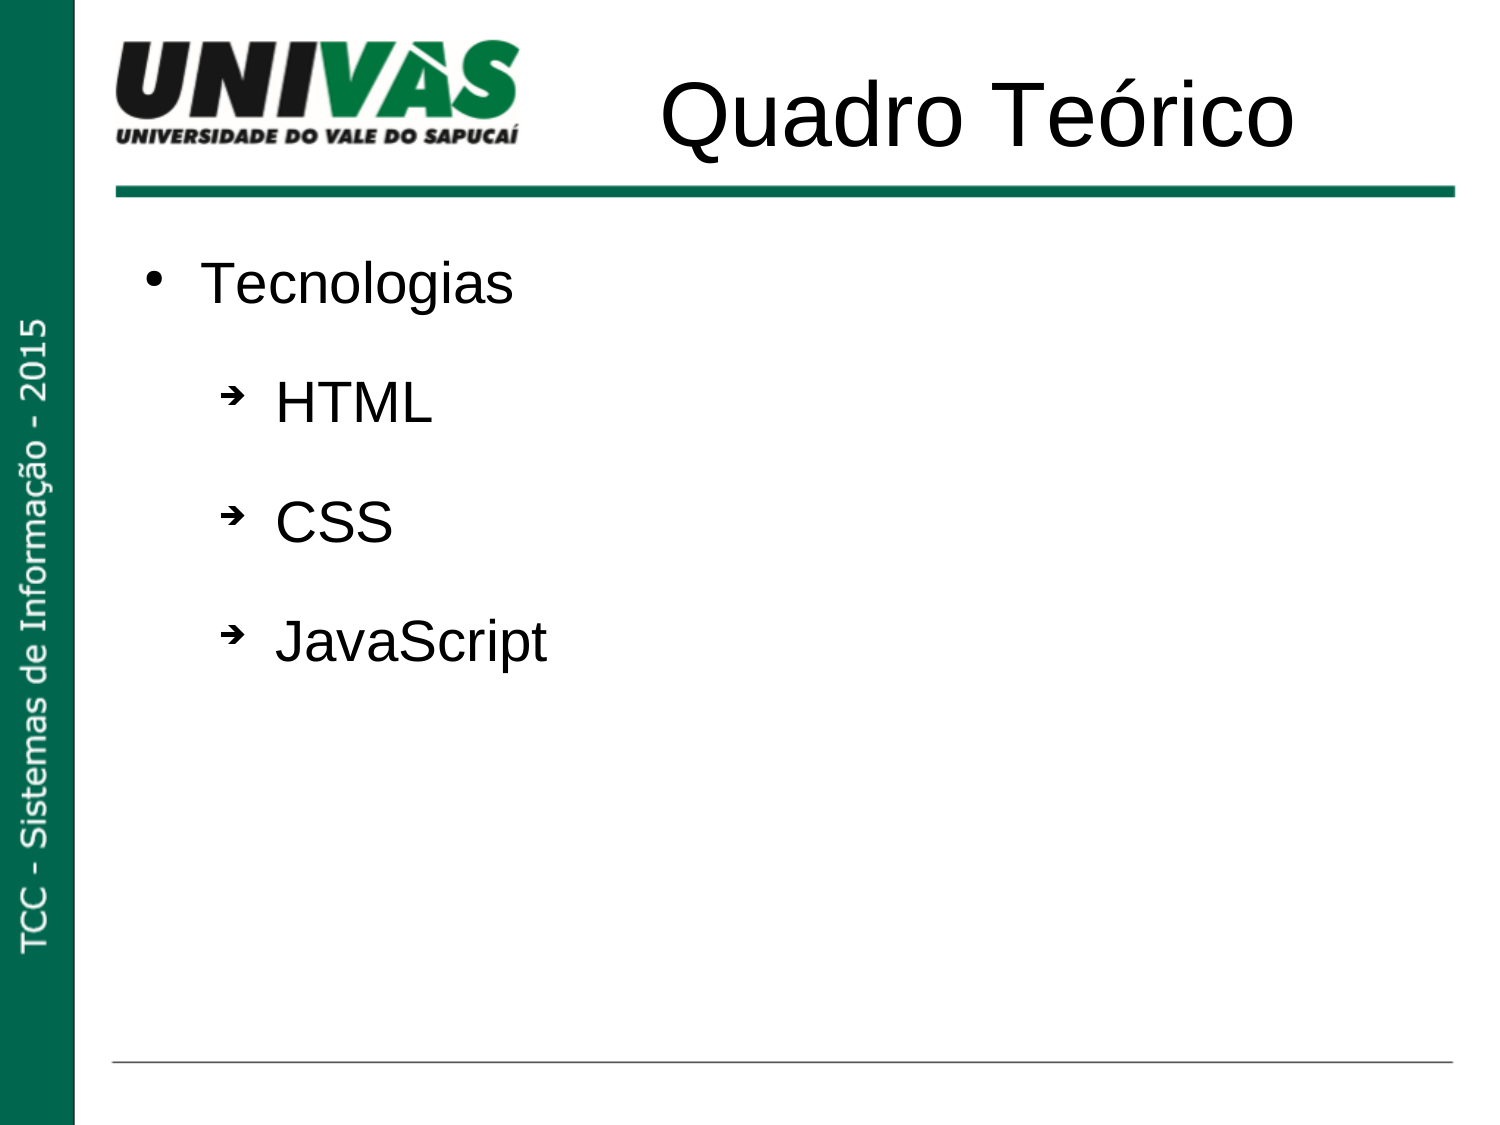

# Quadro Teórico
Tecnologias
HTML
CSS
JavaScript